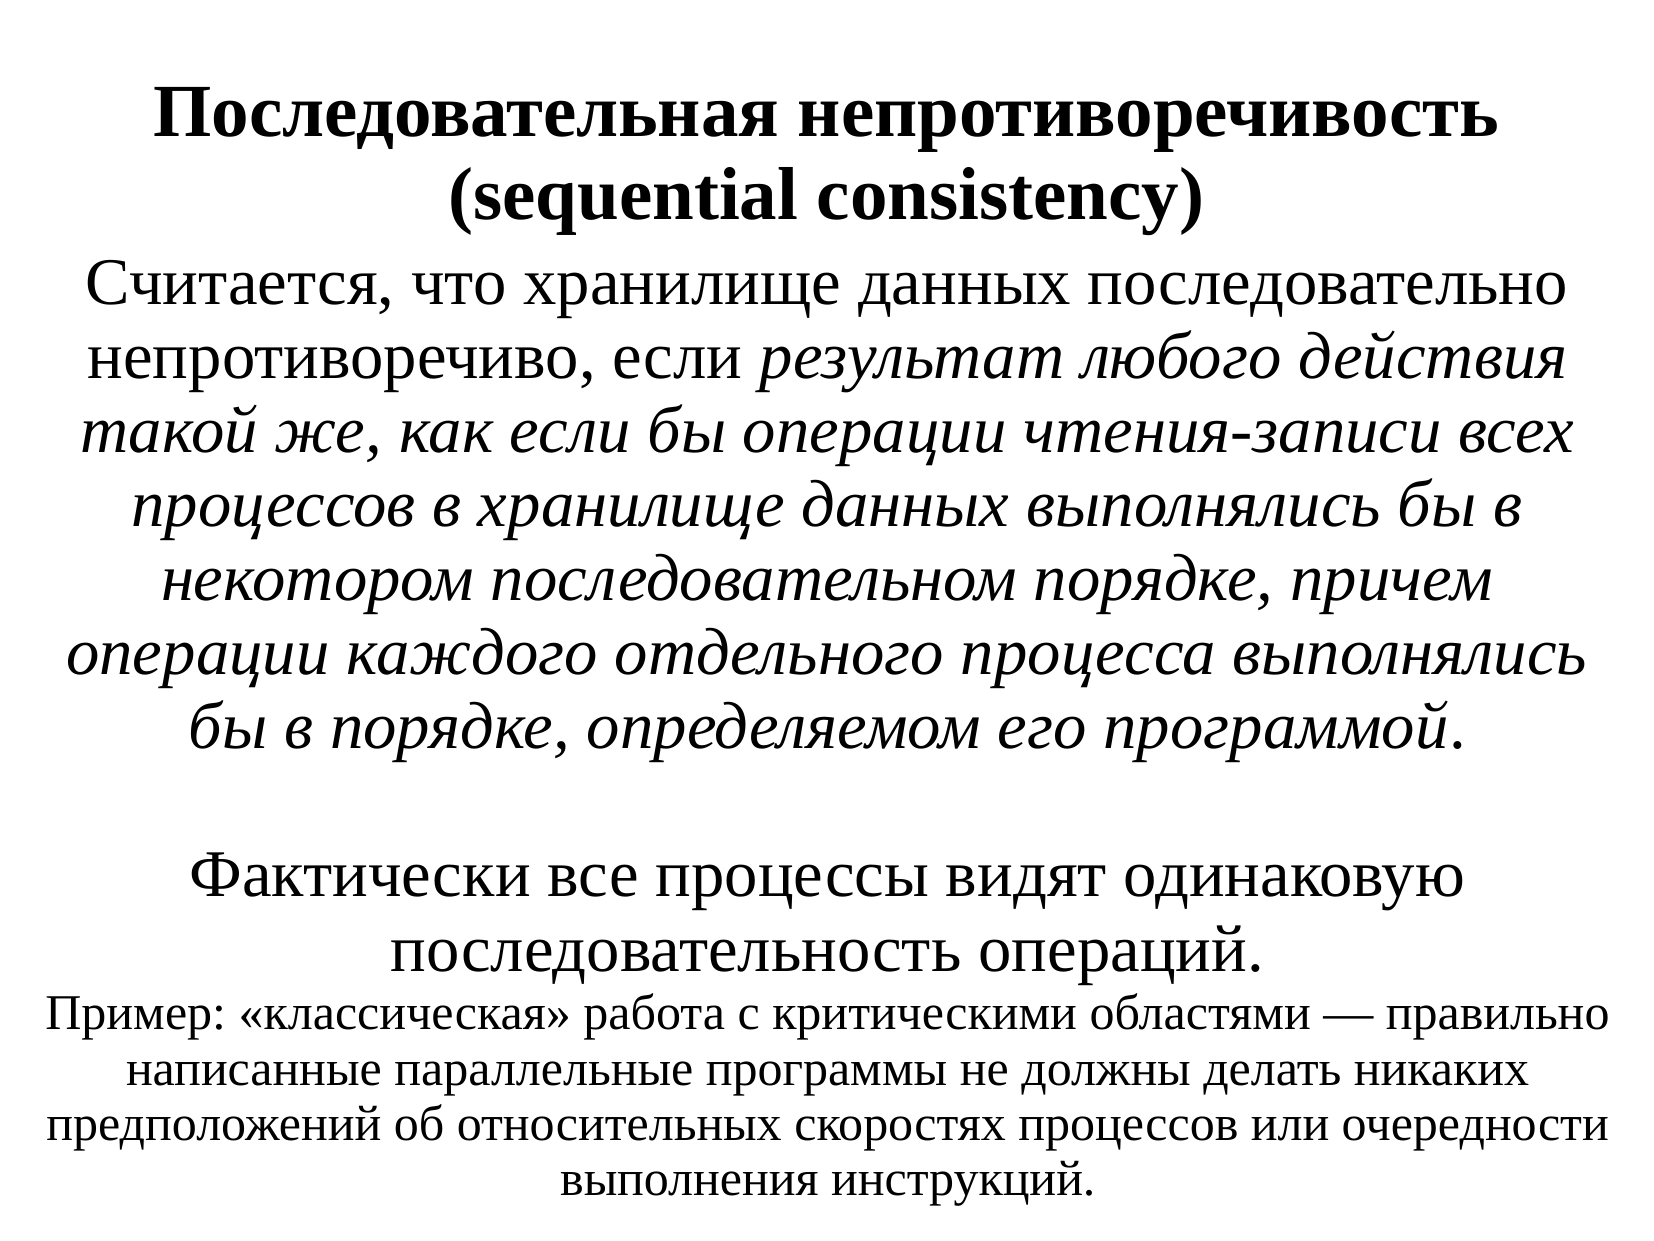

# Последовательная непротиворечивость (sequential consistency)
Считается, что хранилище данных последовательно непротиворечиво, если результат любого действия такой же, как если бы операции чтения-записи всех процессов в хранилище данных выполнялись бы в некотором последовательном порядке, причем операции каждого отдельного процесса выполнялись бы в порядке, определяемом его программой.
Фактически все процессы видят одинаковую последовательность операций.
Пример: «классическая» работа с критическими областями — правильно написанные параллельные программы не должны делать никаких предположений об относительных скоростях процессов или очередности выполнения инструкций.